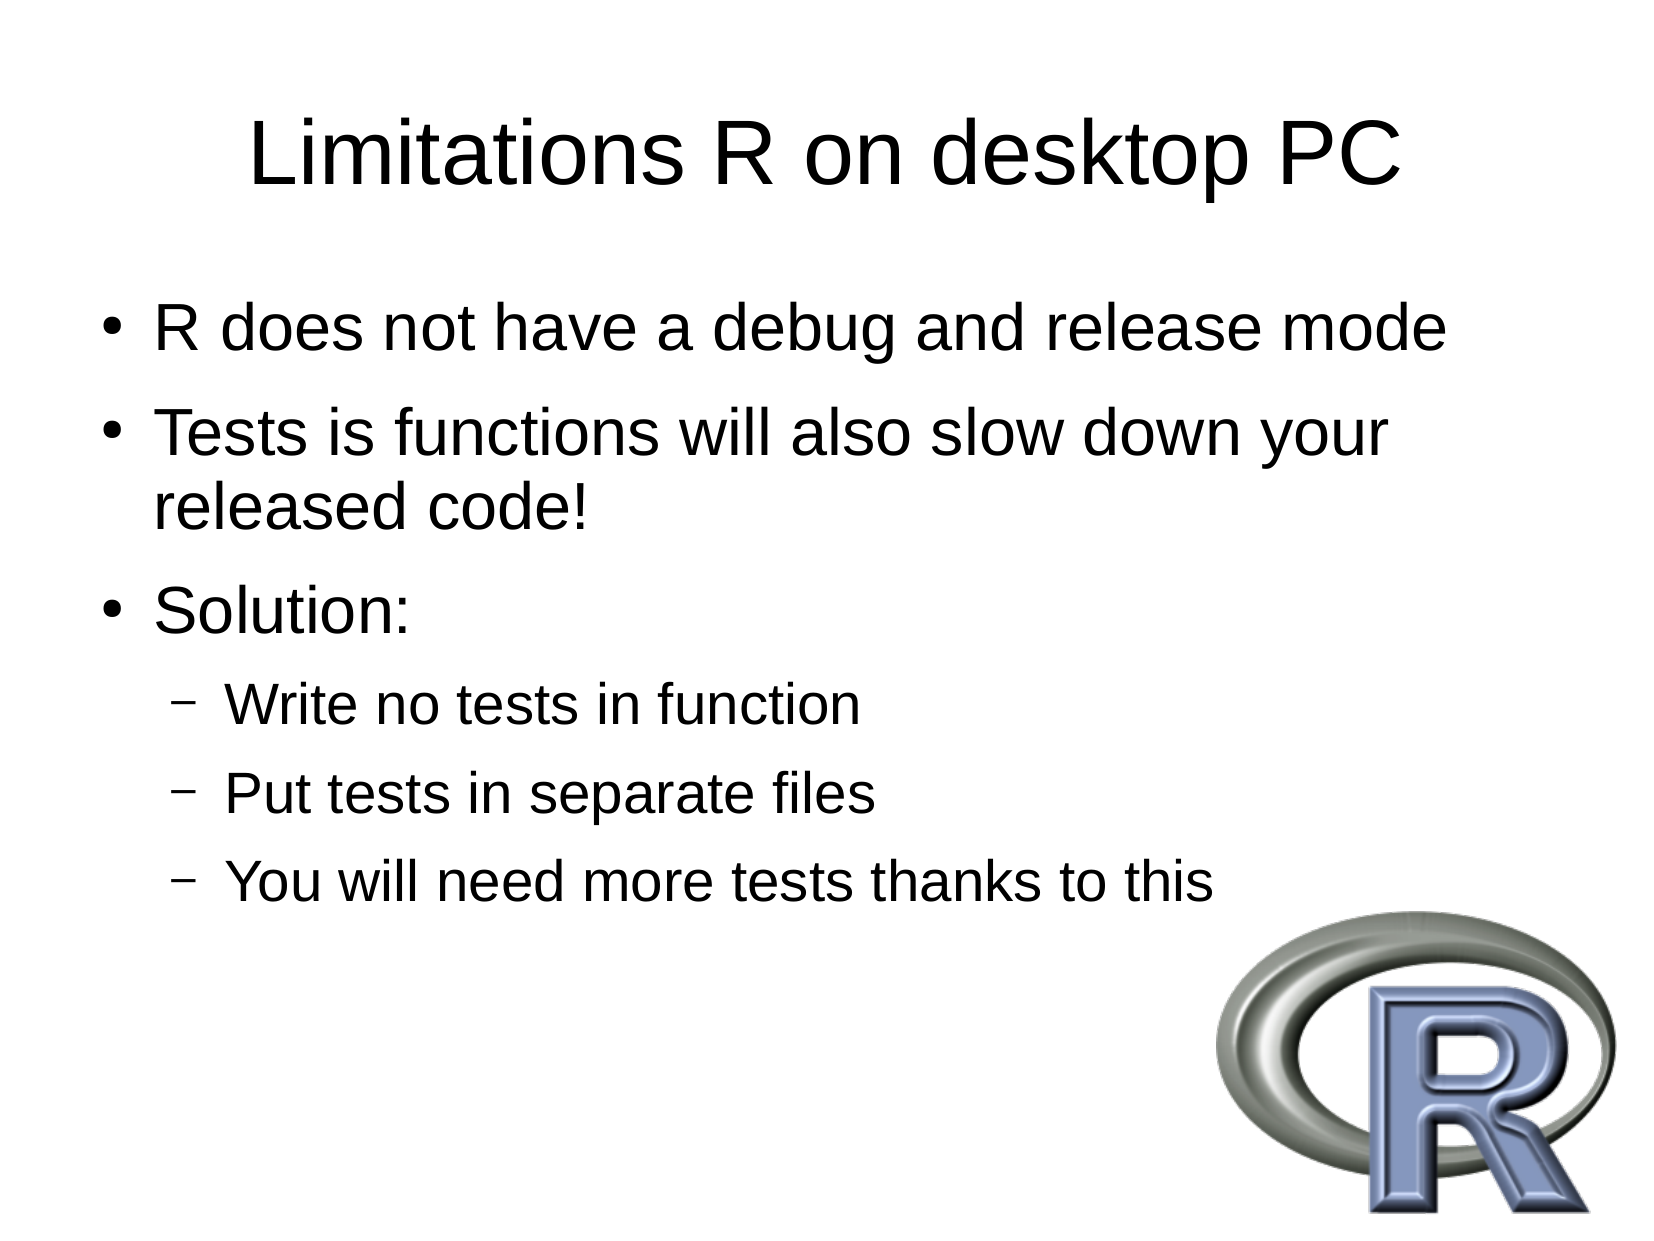

# Limitations R on desktop PC
R does not have a debug and release mode
Tests is functions will also slow down your released code!
Solution:
Write no tests in function
Put tests in separate files
You will need more tests thanks to this